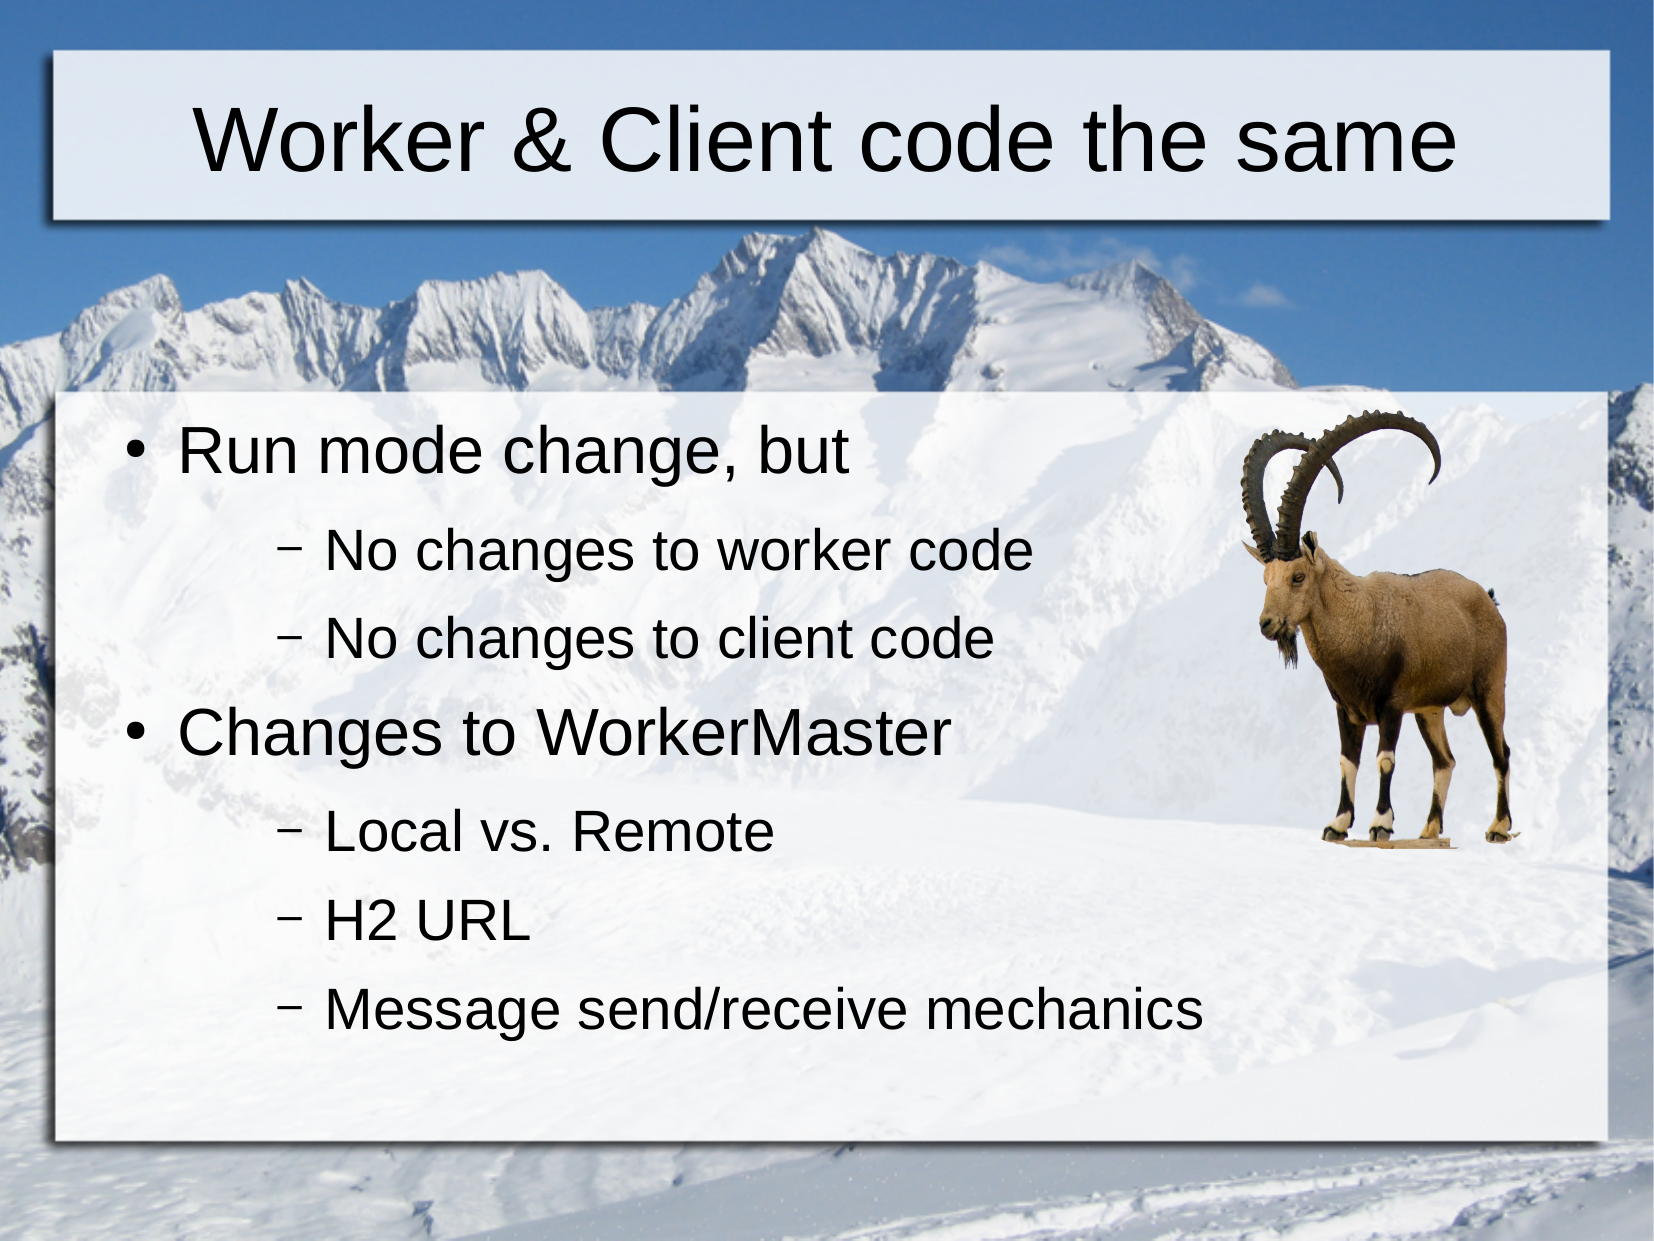

# Worker & Client code the same
Run mode change, but
No changes to worker code
No changes to client code
Changes to WorkerMaster
Local vs. Remote
H2 URL
Message send/receive mechanics